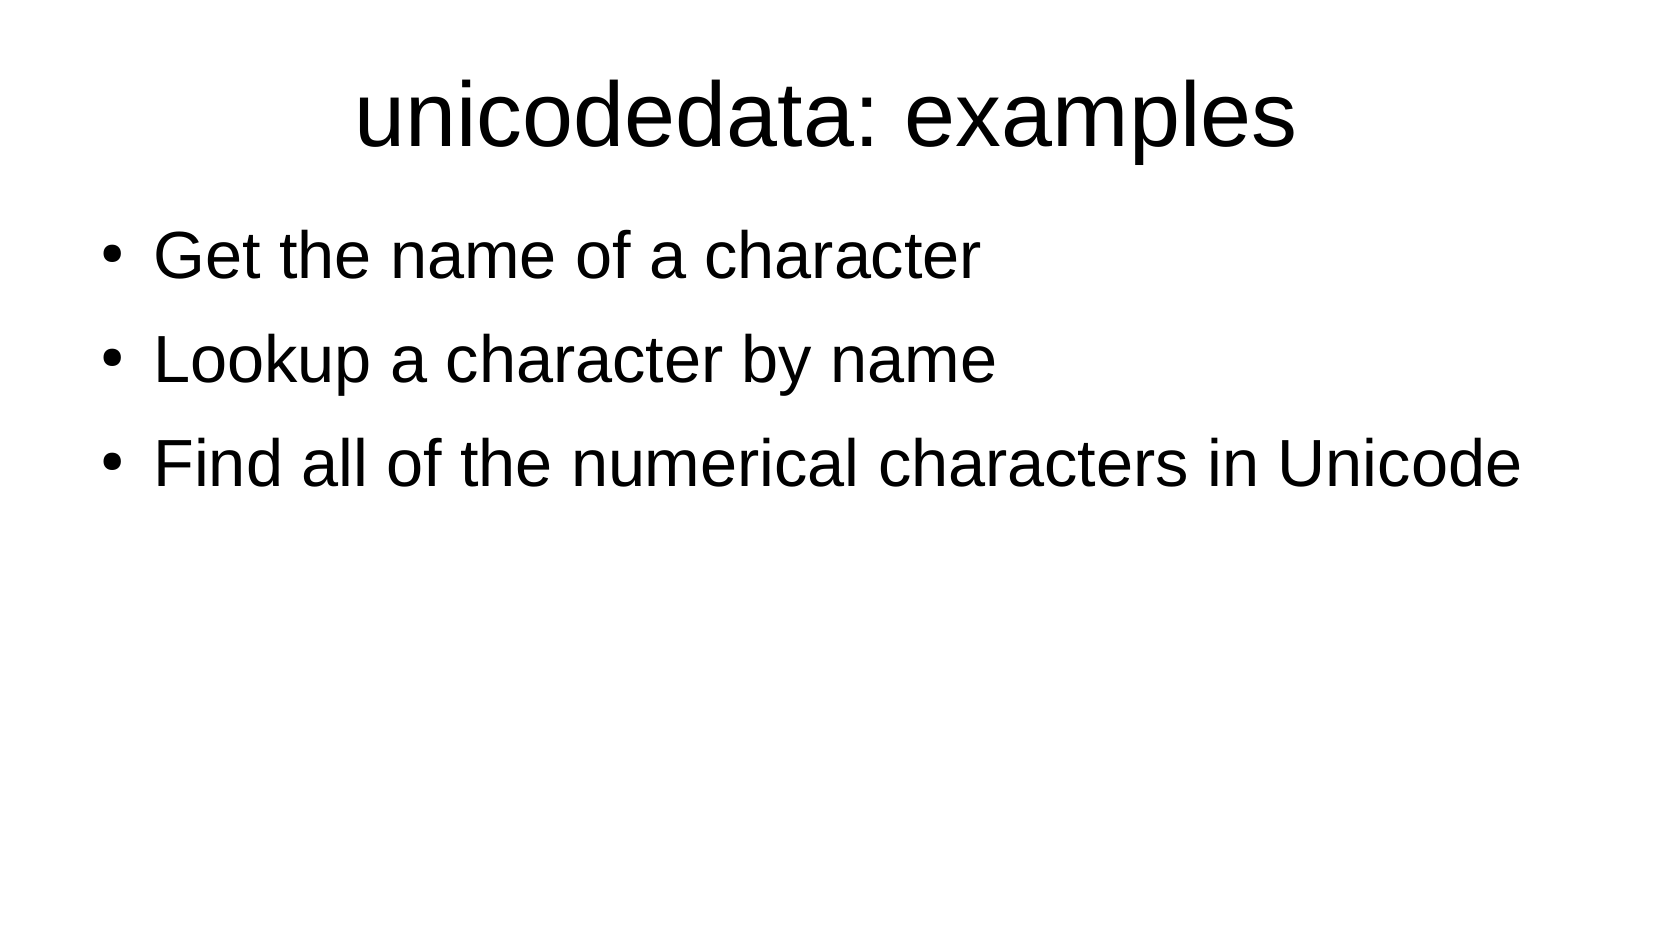

# unicodedata: examples
Get the name of a character
Lookup a character by name
Find all of the numerical characters in Unicode